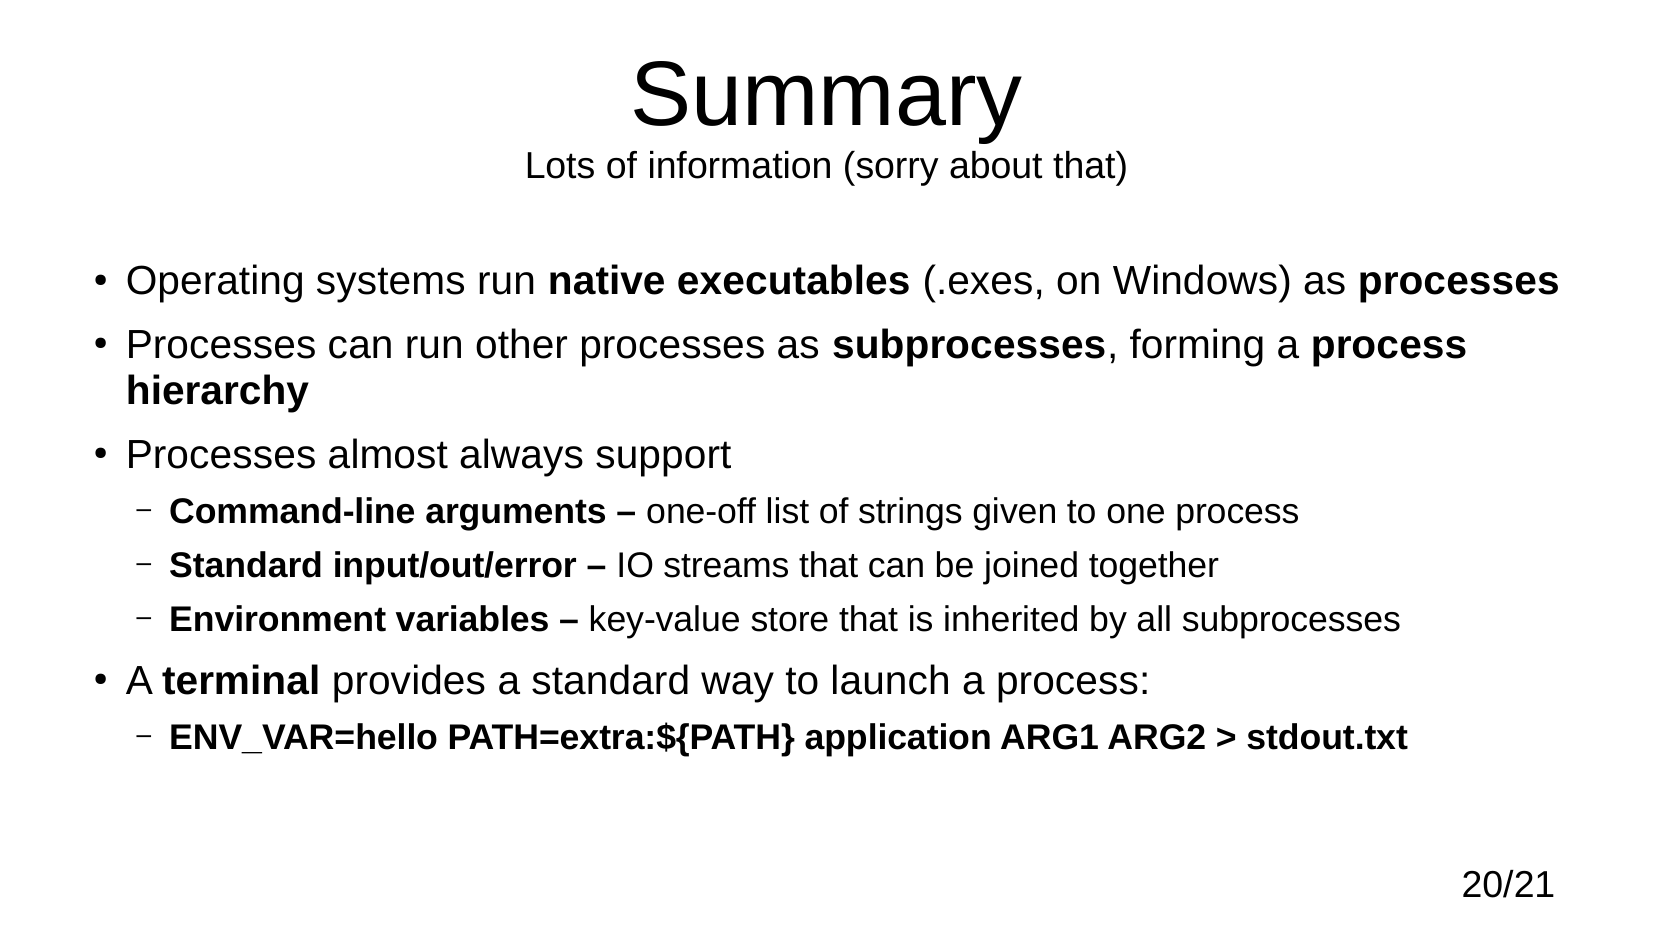

# Summary Lots of information (sorry about that)
Operating systems run native executables (.exes, on Windows) as processes
Processes can run other processes as subprocesses, forming a process hierarchy
Processes almost always support
Command-line arguments – one-off list of strings given to one process
Standard input/out/error – IO streams that can be joined together
Environment variables – key-value store that is inherited by all subprocesses
A terminal provides a standard way to launch a process:
ENV_VAR=hello PATH=extra:${PATH} application ARG1 ARG2 > stdout.txt